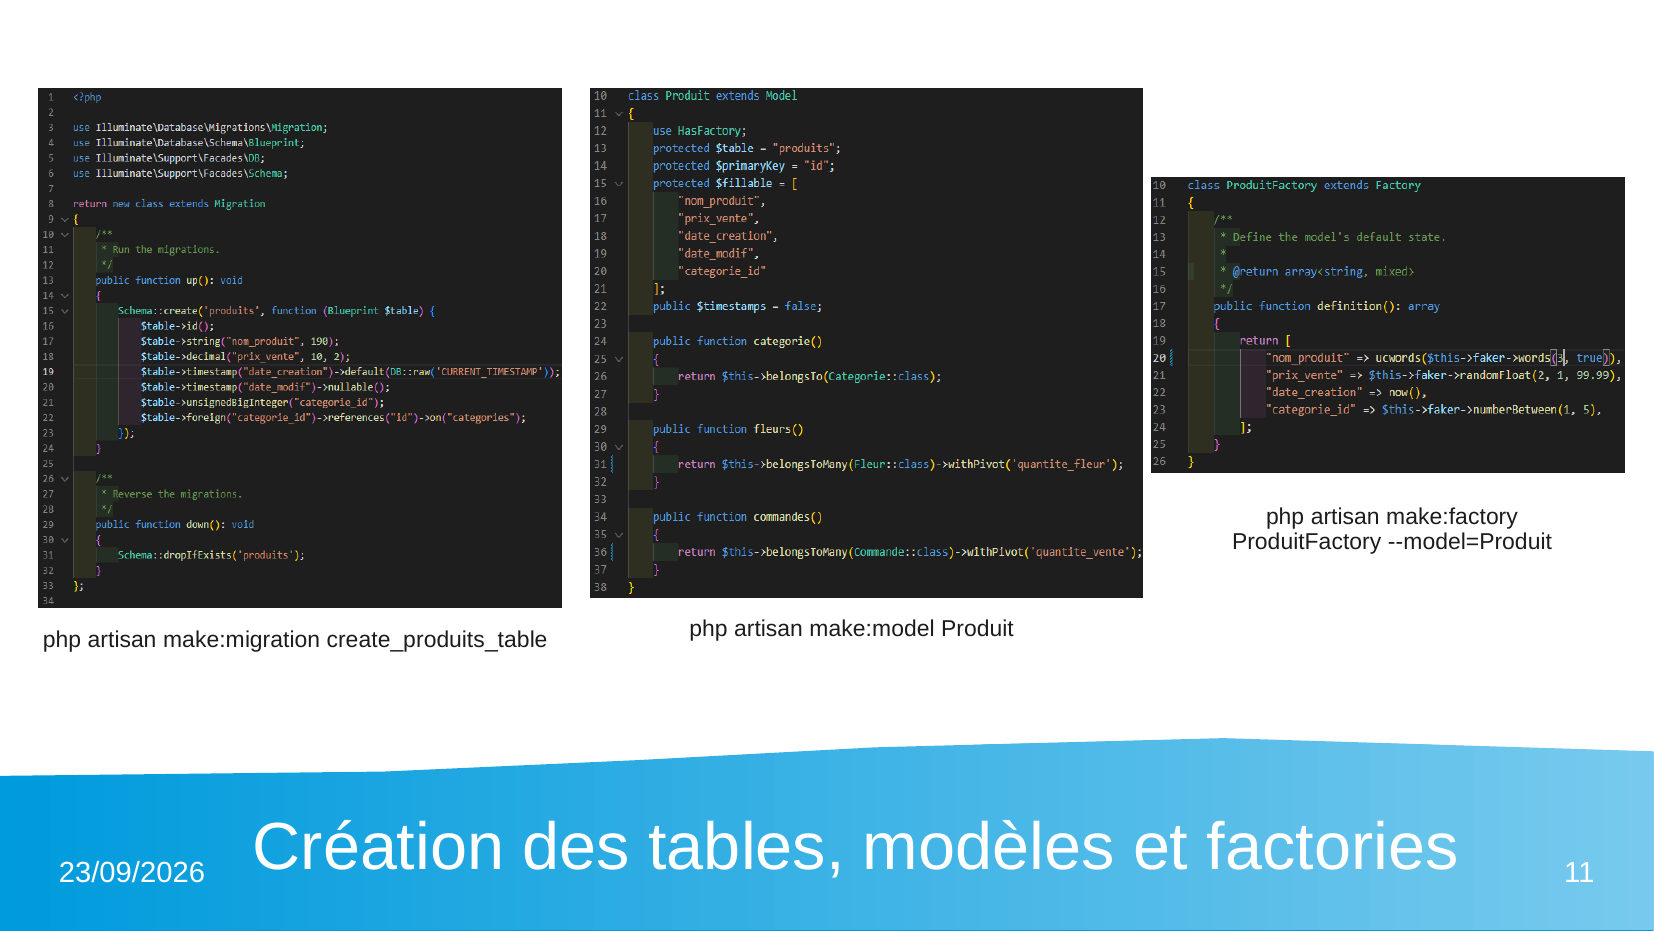

php artisan make:factory ProduitFactory --model=Produit
php artisan make:model Produit
php artisan make:migration create_produits_table
# Création des tables, modèles et factories